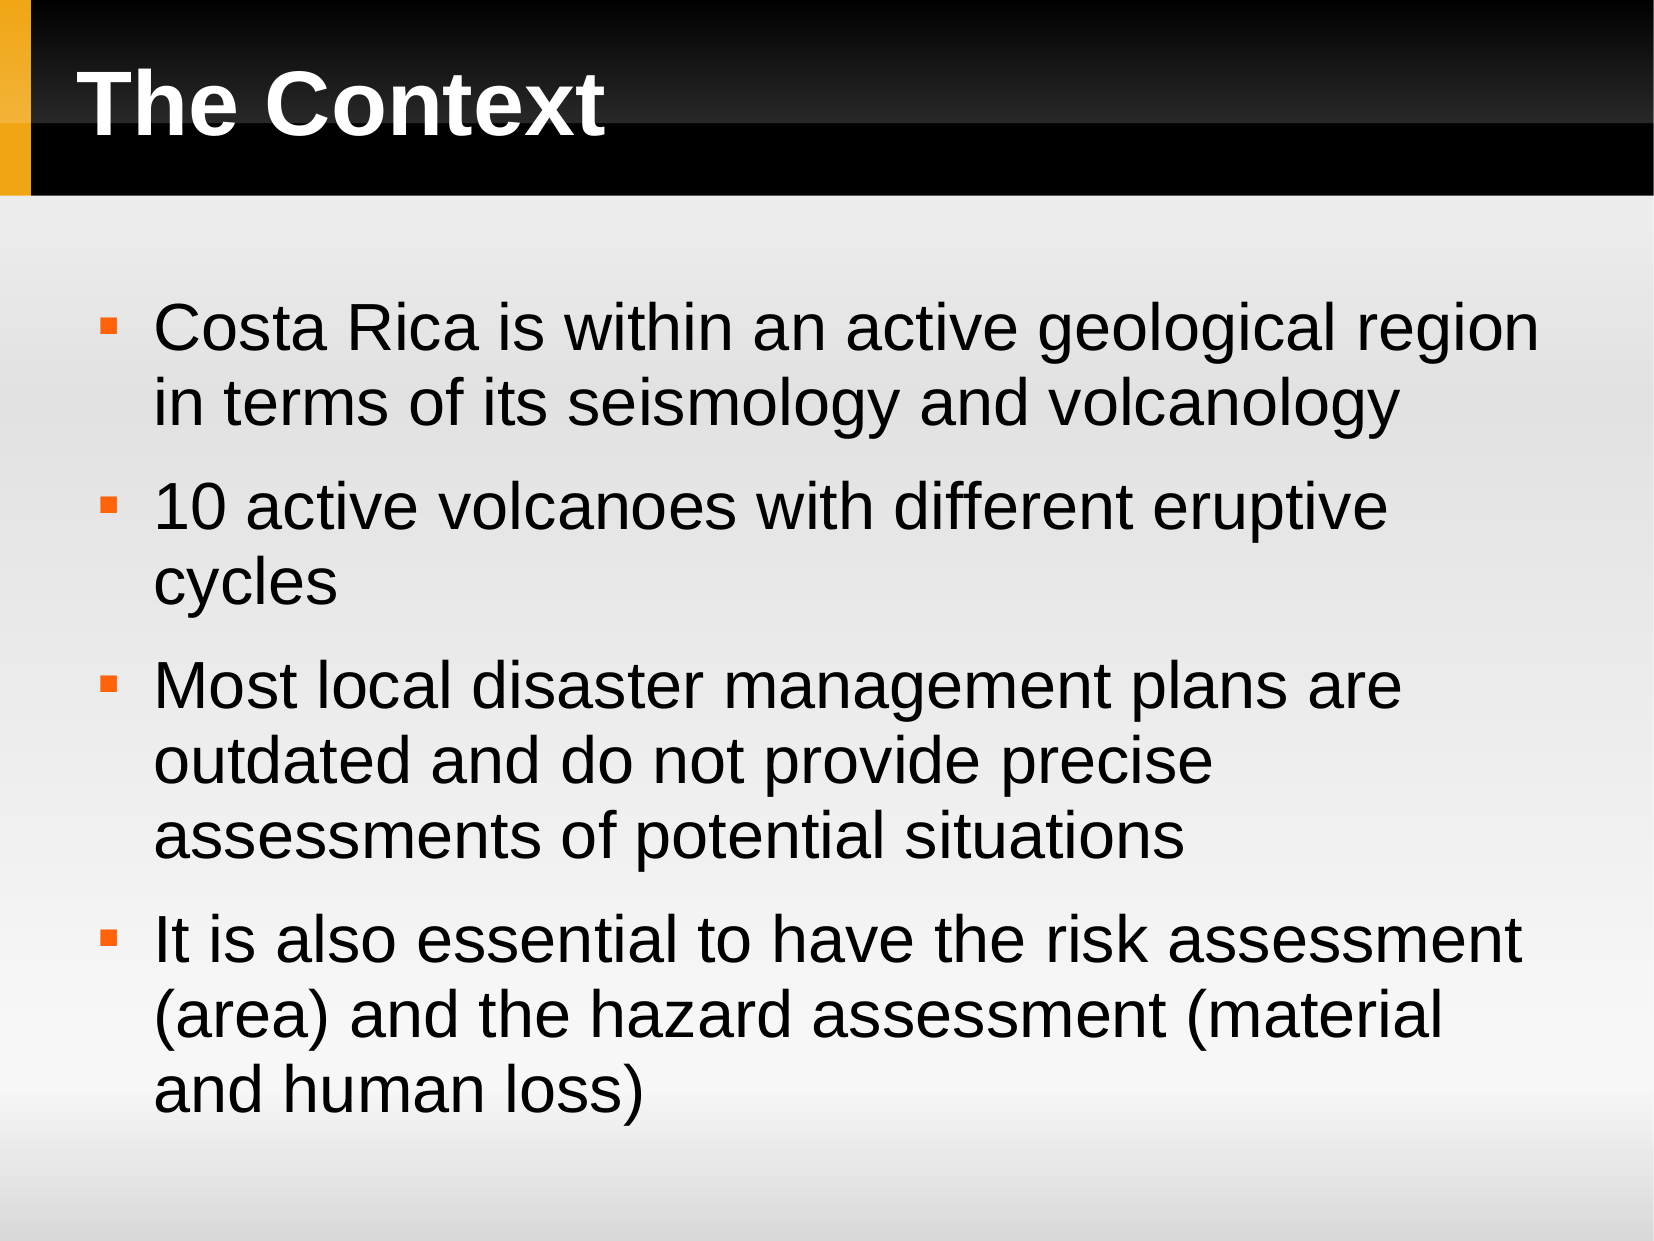

# The Context
Costa Rica is within an active geological region in terms of its seismology and volcanology
10 active volcanoes with different eruptive cycles
Most local disaster management plans are outdated and do not provide precise assessments of potential situations
It is also essential to have the risk assessment (area) and the hazard assessment (material and human loss)